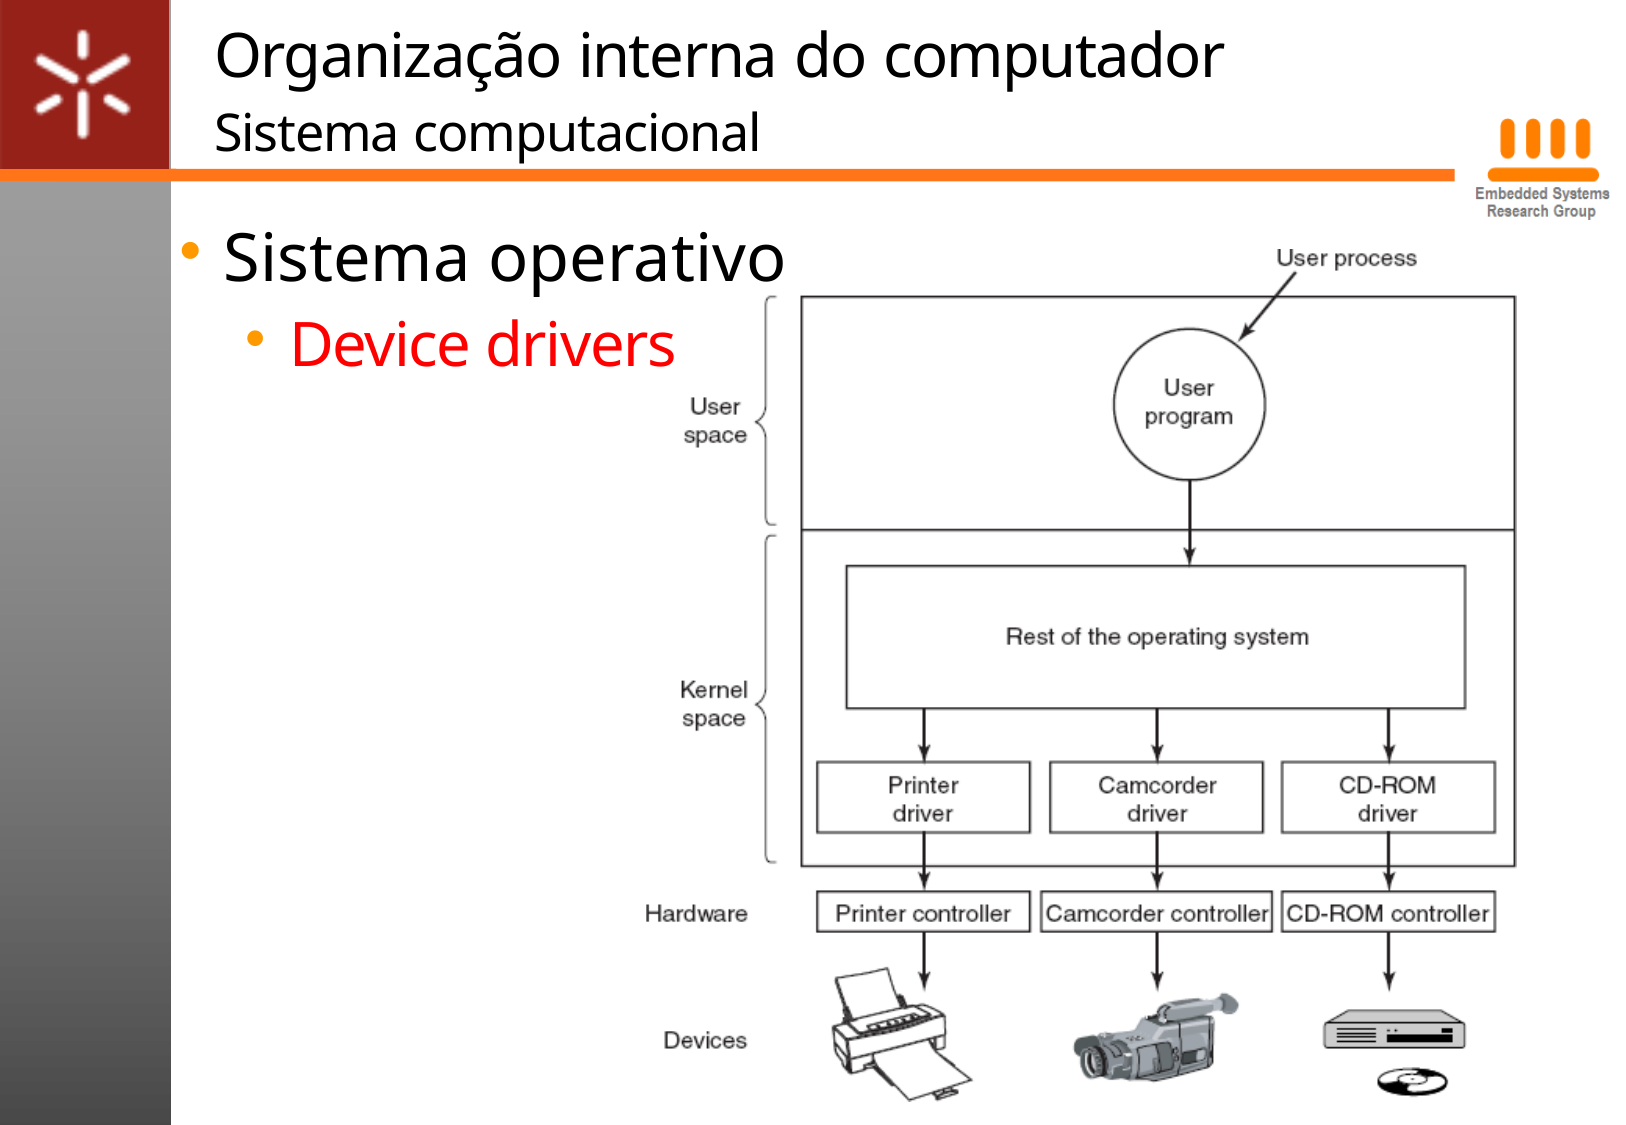

# Organização interna do computador Sistema computacional
Sistema operativo
Device drivers